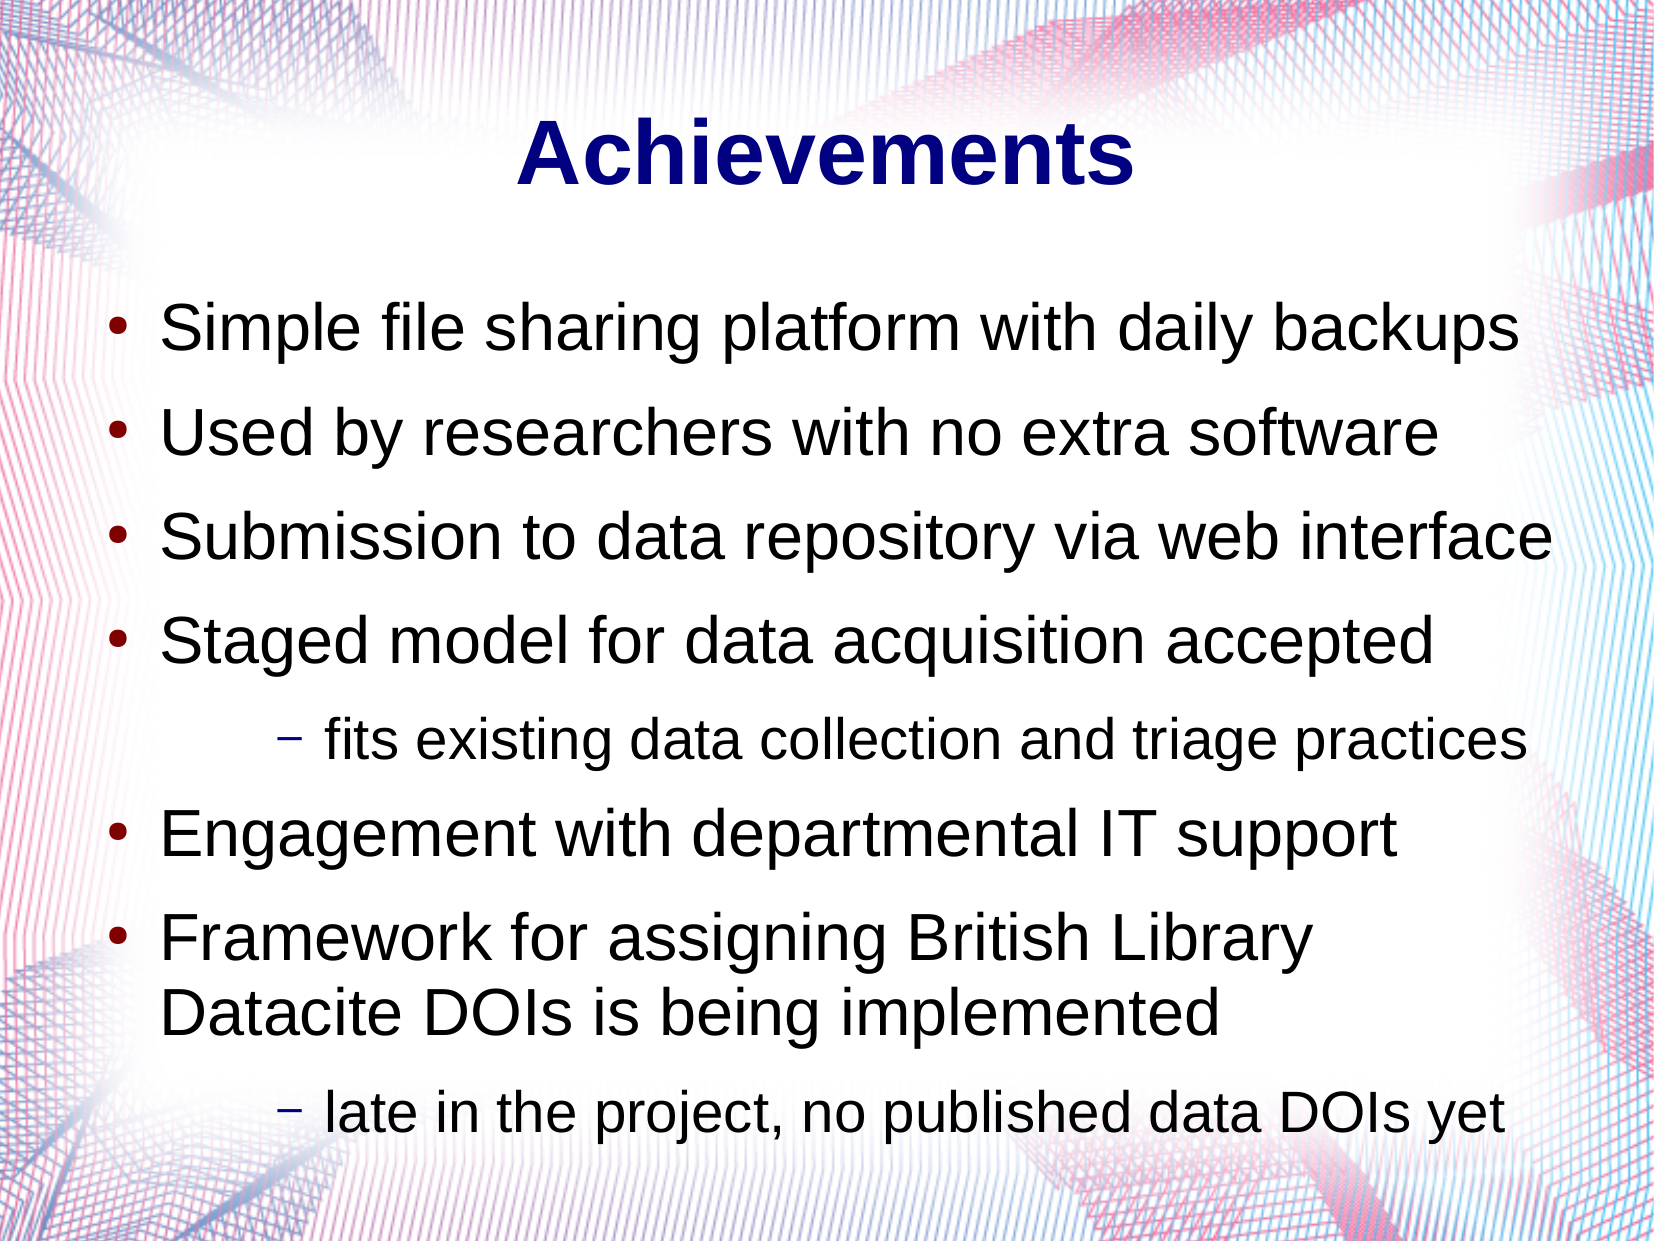

# Achievements
Simple file sharing platform with daily backups
Used by researchers with no extra software
Submission to data repository via web interface
Staged model for data acquisition accepted
fits existing data collection and triage practices
Engagement with departmental IT support
Framework for assigning British Library Datacite DOIs is being implemented
late in the project, no published data DOIs yet